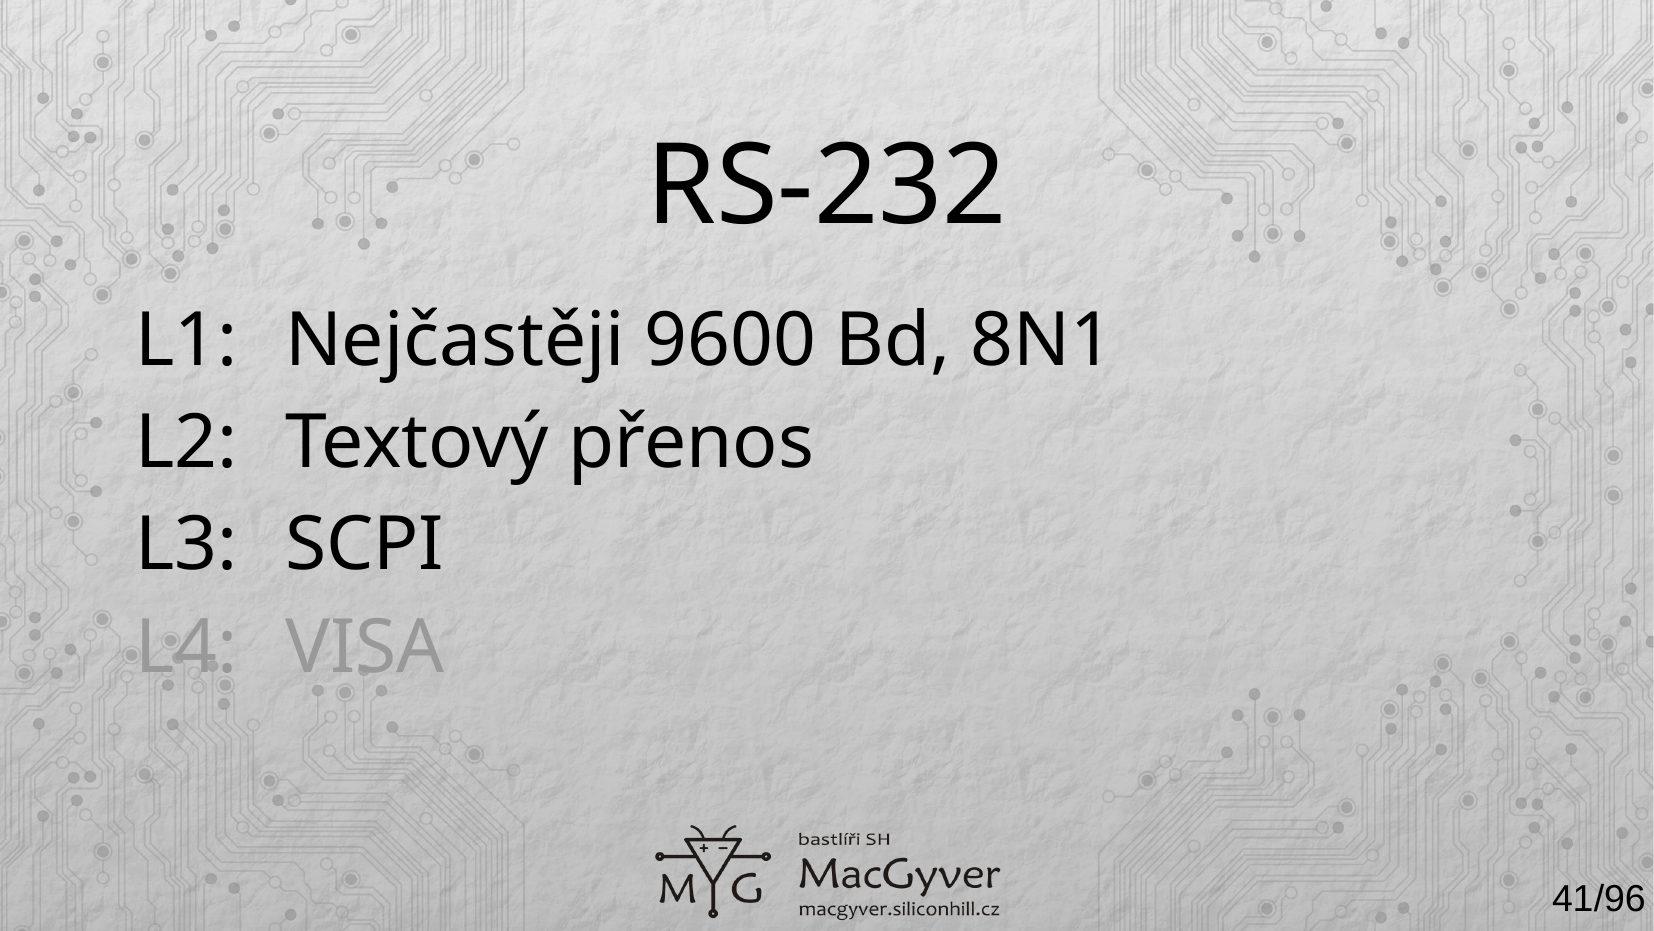

# RS-232
L1:	Nejčastěji 9600 Bd, 8N1
L2:	Textový přenos
L3:	SCPI
L4:	VISA